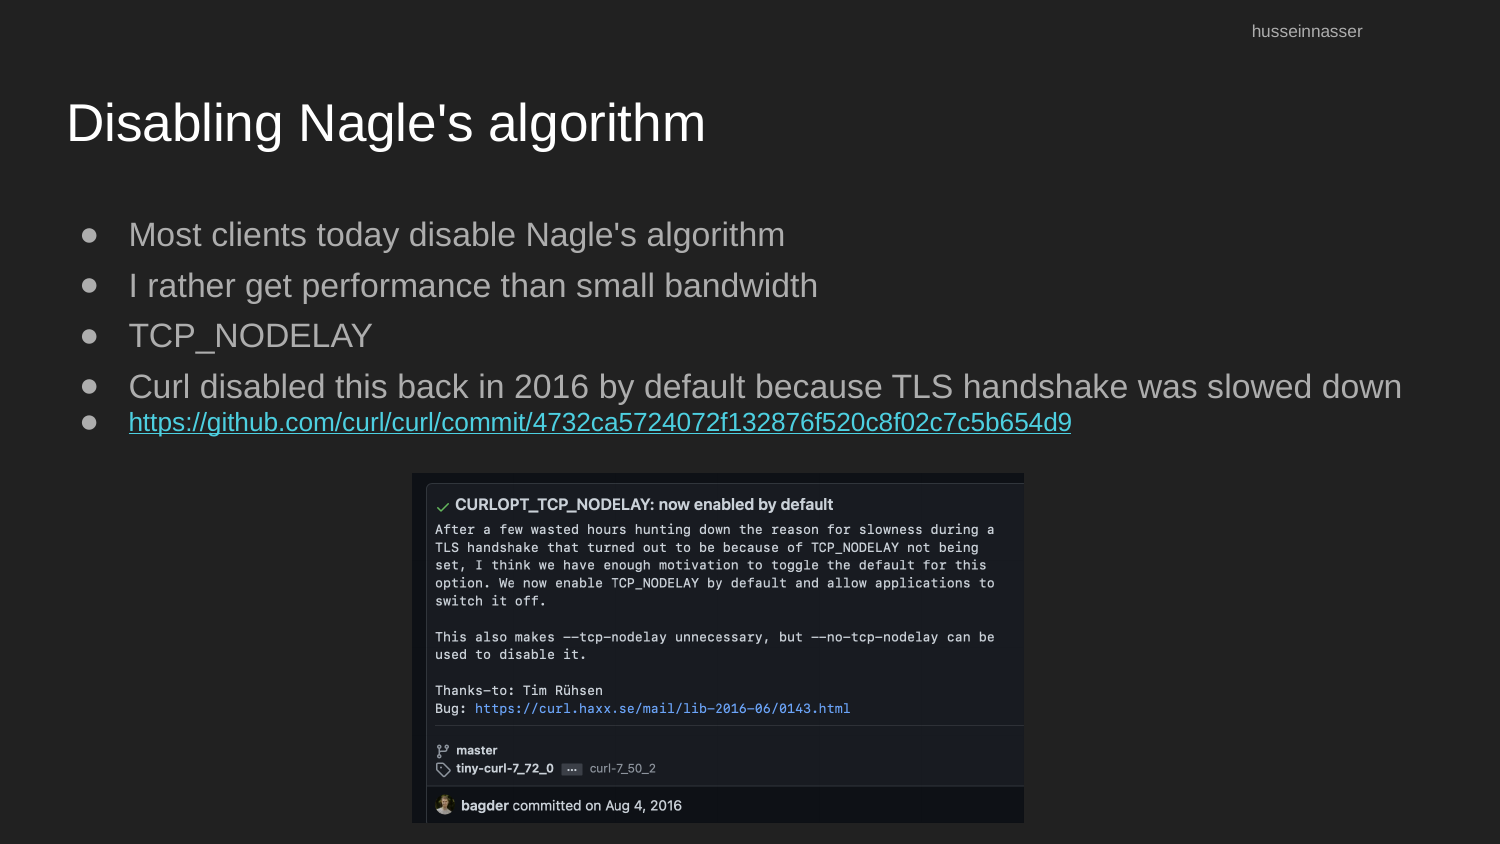

husseinnasser
# Disabling Nagle's algorithm
Most clients today disable Nagle's algorithm
I rather get performance than small bandwidth
TCP_NODELAY
Curl disabled this back in 2016 by default because TLS handshake was slowed down
https://github.com/curl/curl/commit/4732ca5724072f132876f520c8f02c7c5b654d9